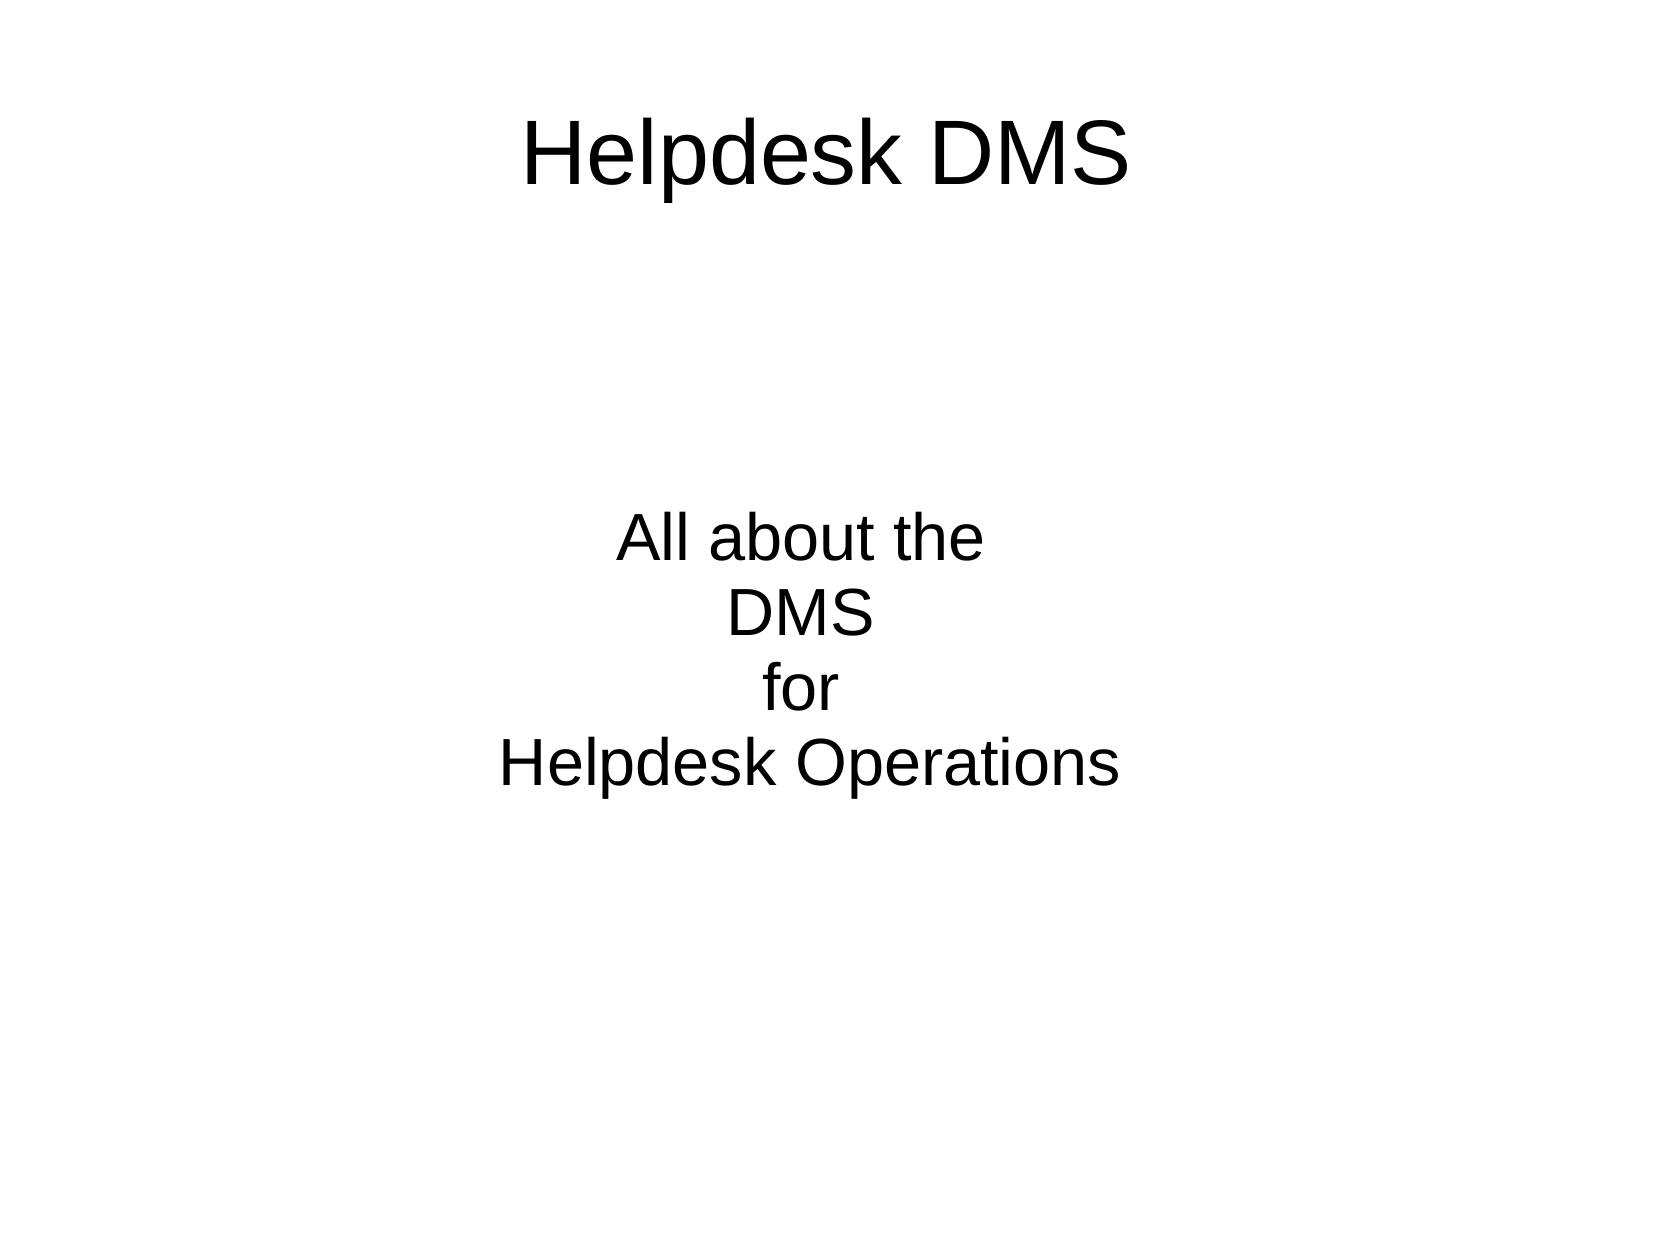

# Helpdesk DMS
All about the
DMS
for
Helpdesk Operations